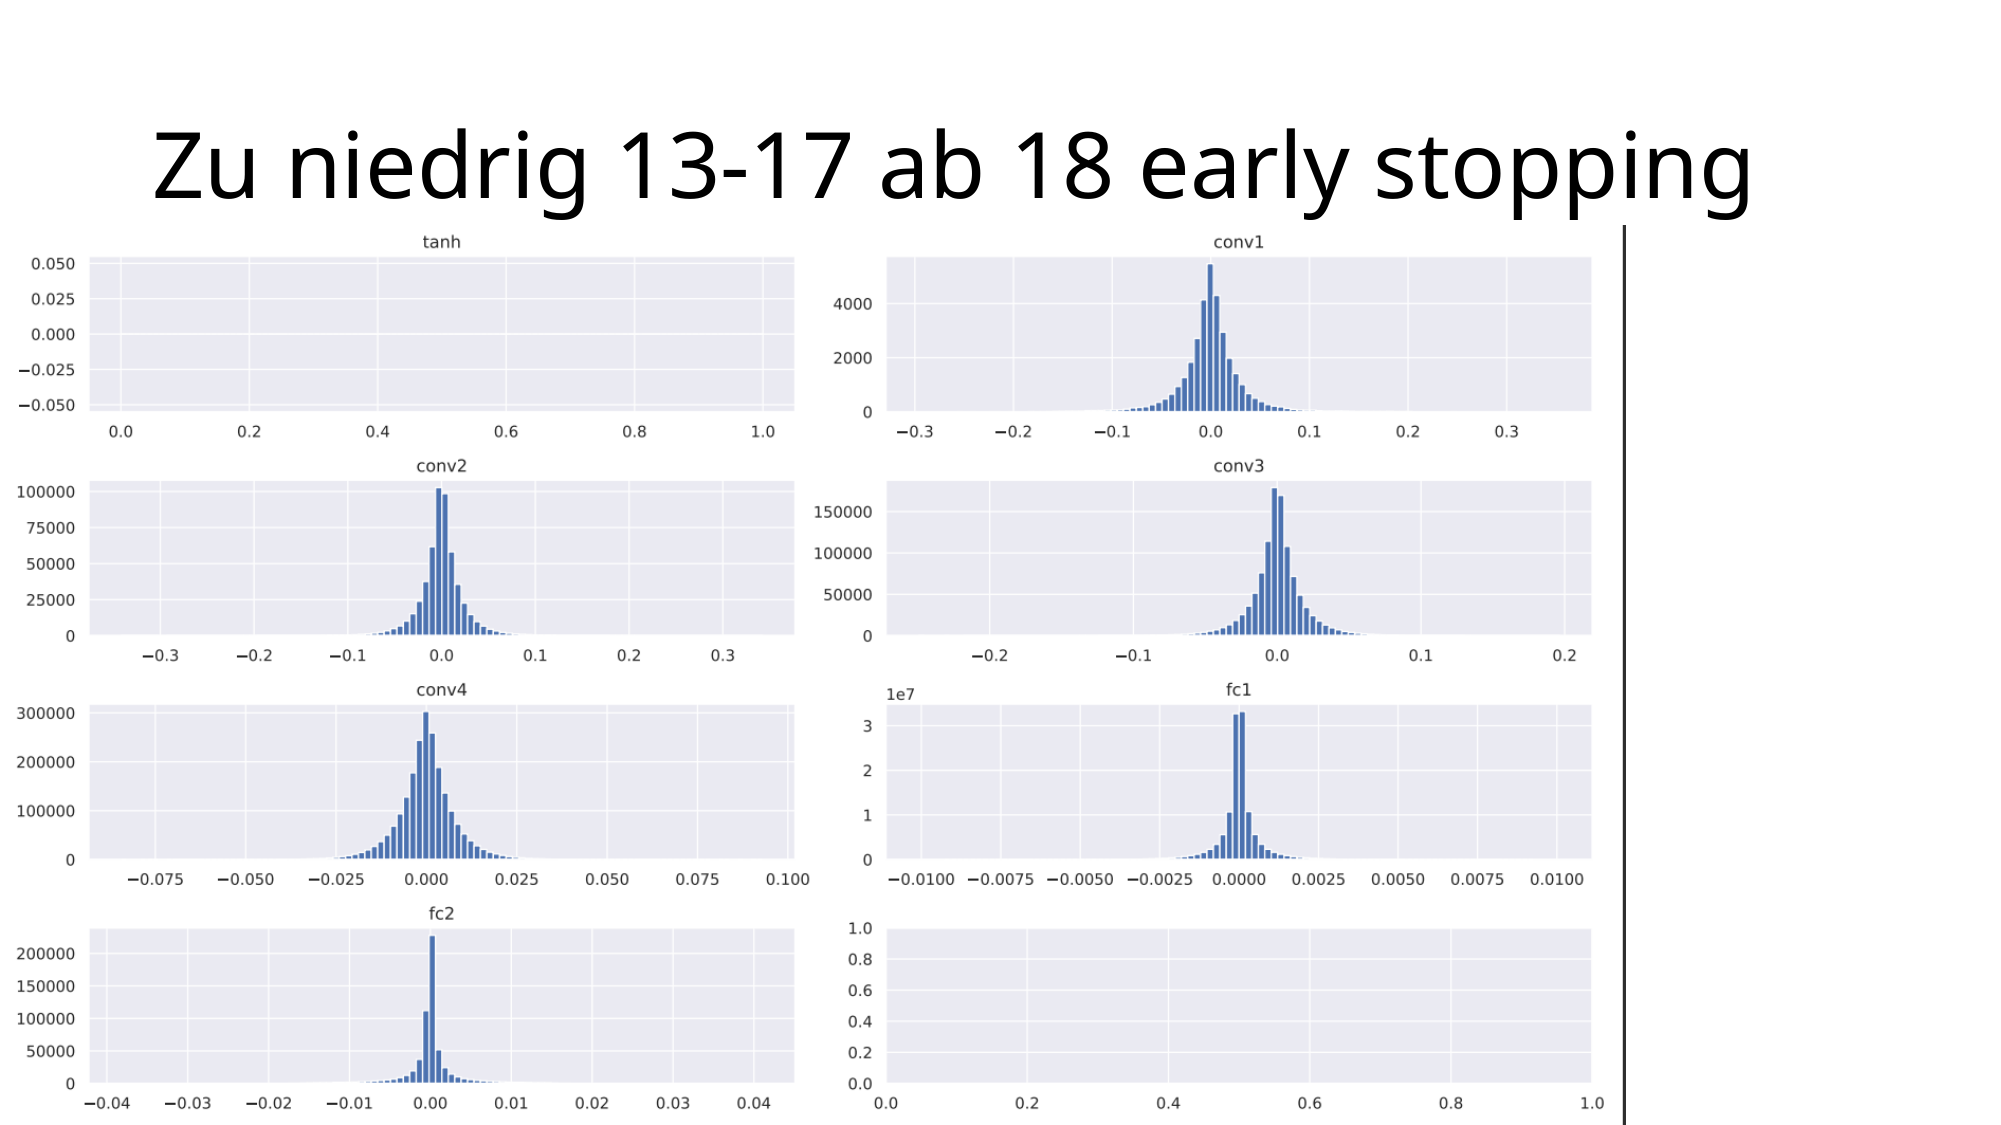

# Zu niedrig 13-17 ab 18 early stopping